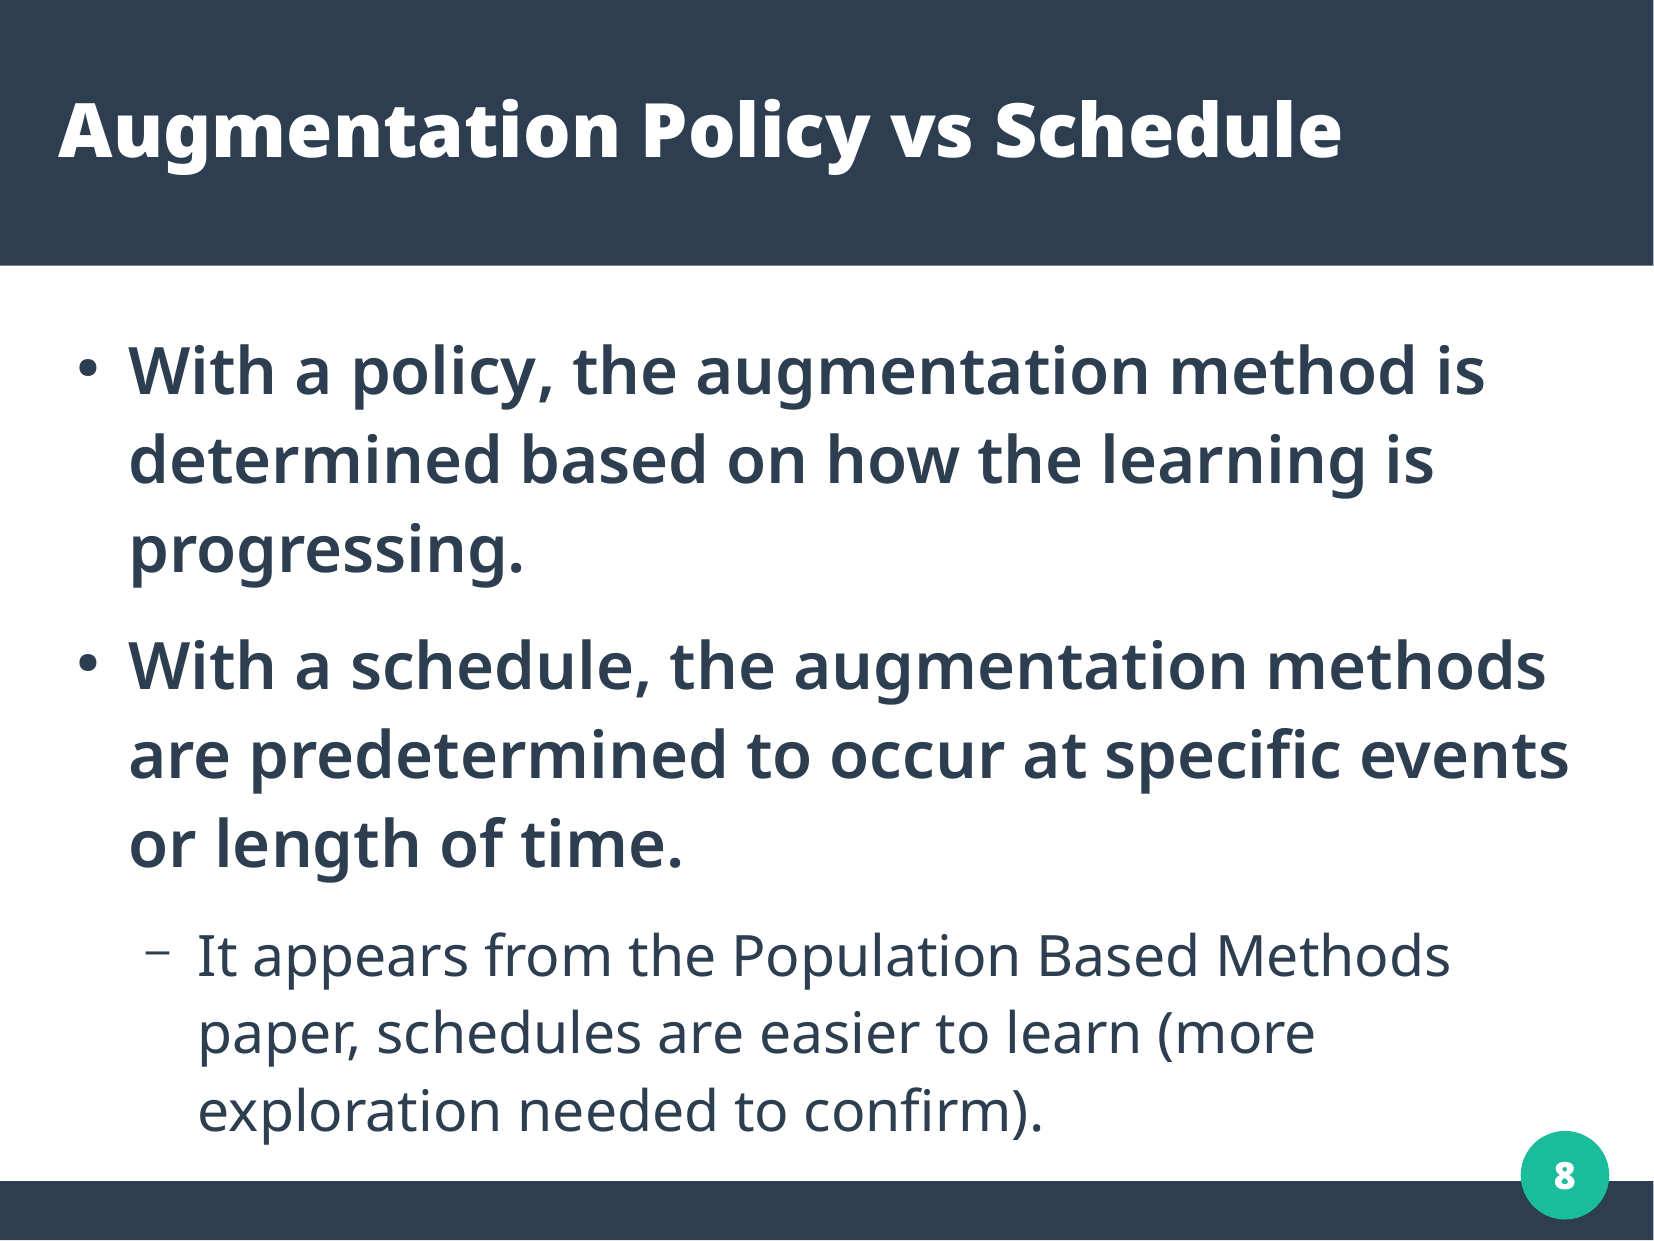

# Augmentation Policy vs Schedule
With a policy, the augmentation method is determined based on how the learning is progressing.
With a schedule, the augmentation methods are predetermined to occur at specific events or length of time.
It appears from the Population Based Methods paper, schedules are easier to learn (more exploration needed to confirm).
8